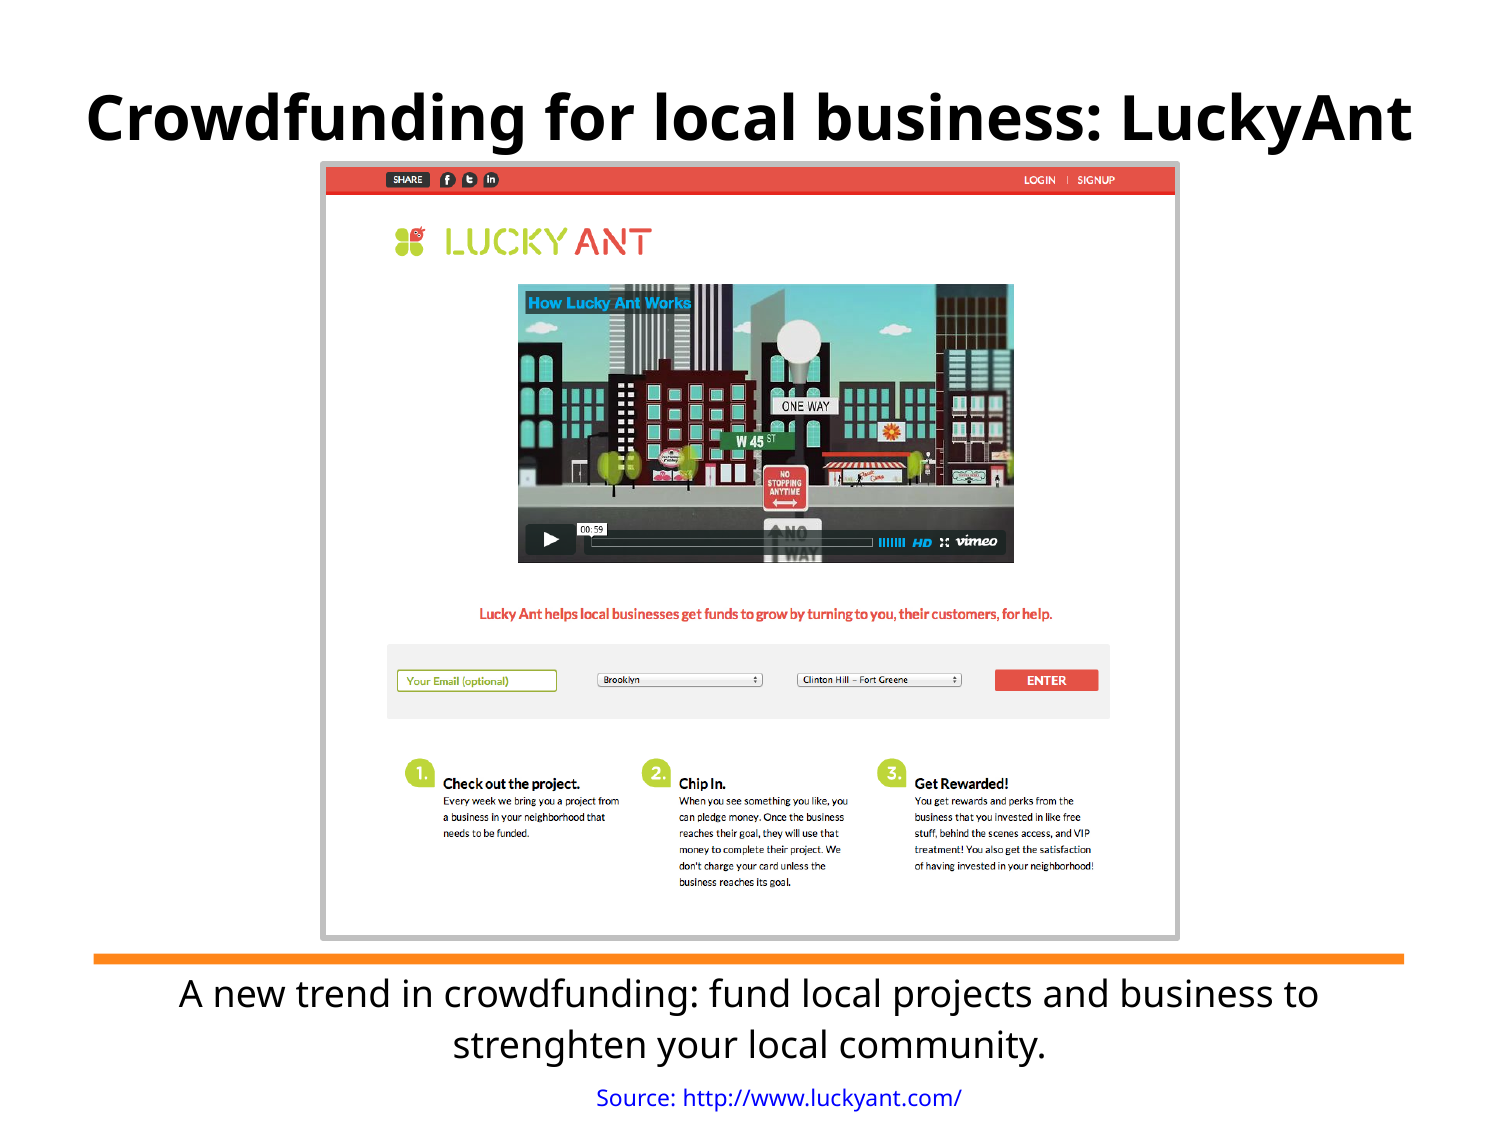

# Crowdfunding for local business: LuckyAnt
A new trend in crowdfunding: fund local projects and business to strenghten your local community.
Source: http://www.luckyant.com/